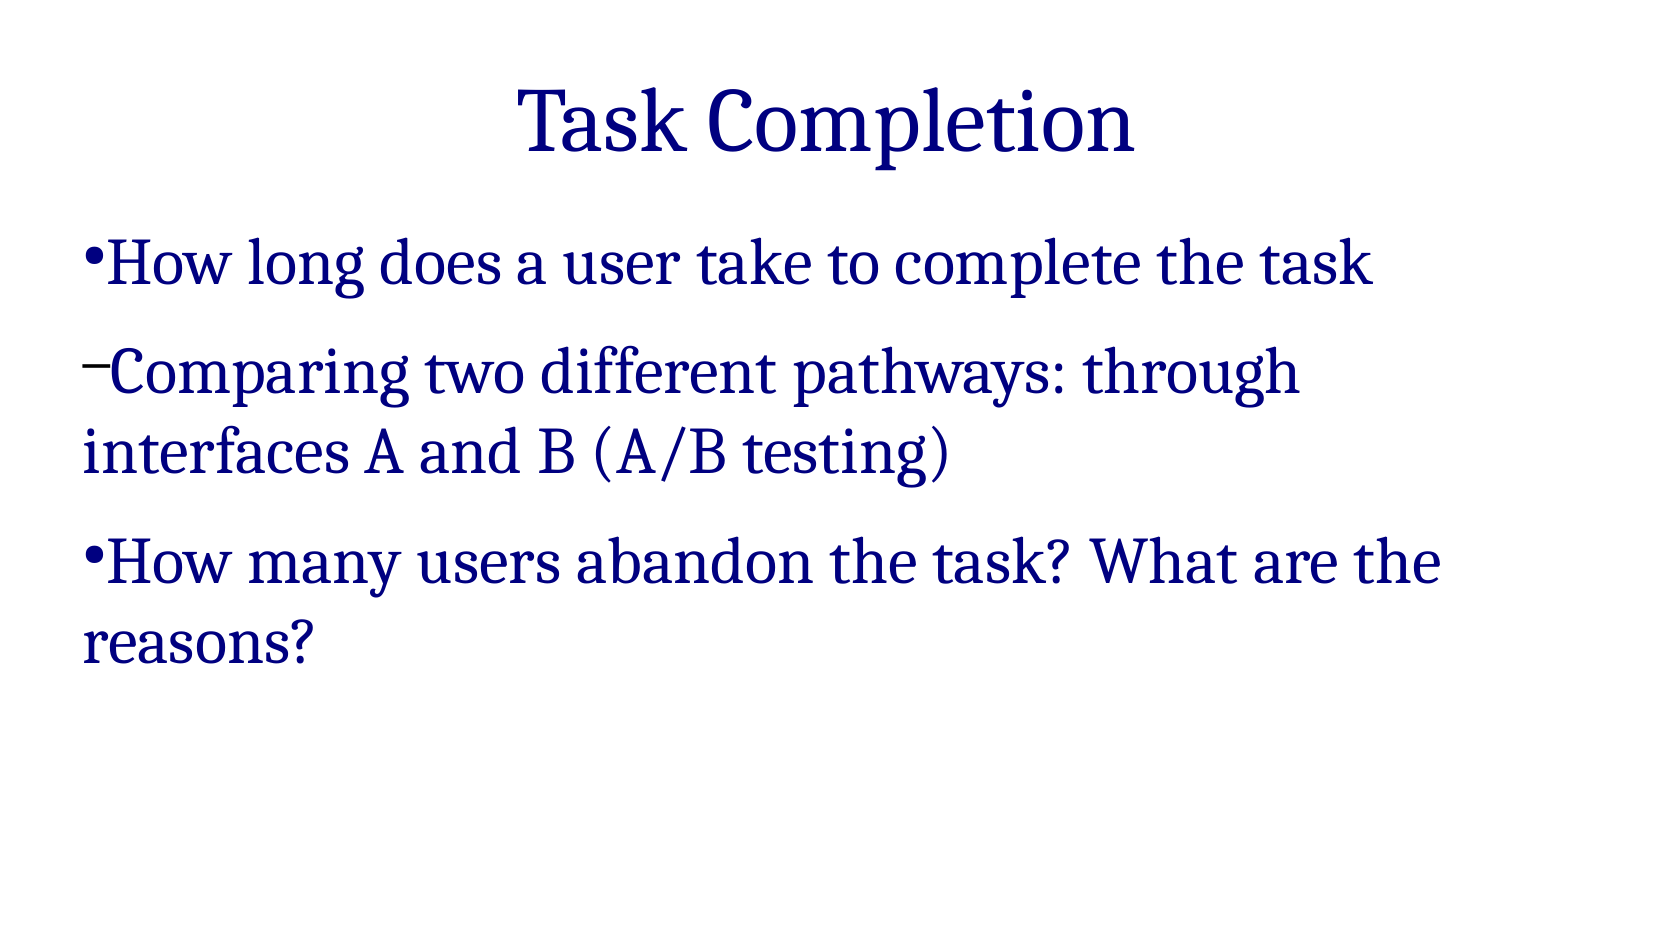

# Task Completion
How long does a user take to complete the task
Comparing two different pathways: through interfaces A and B (A/B testing)
How many users abandon the task? What are the reasons?